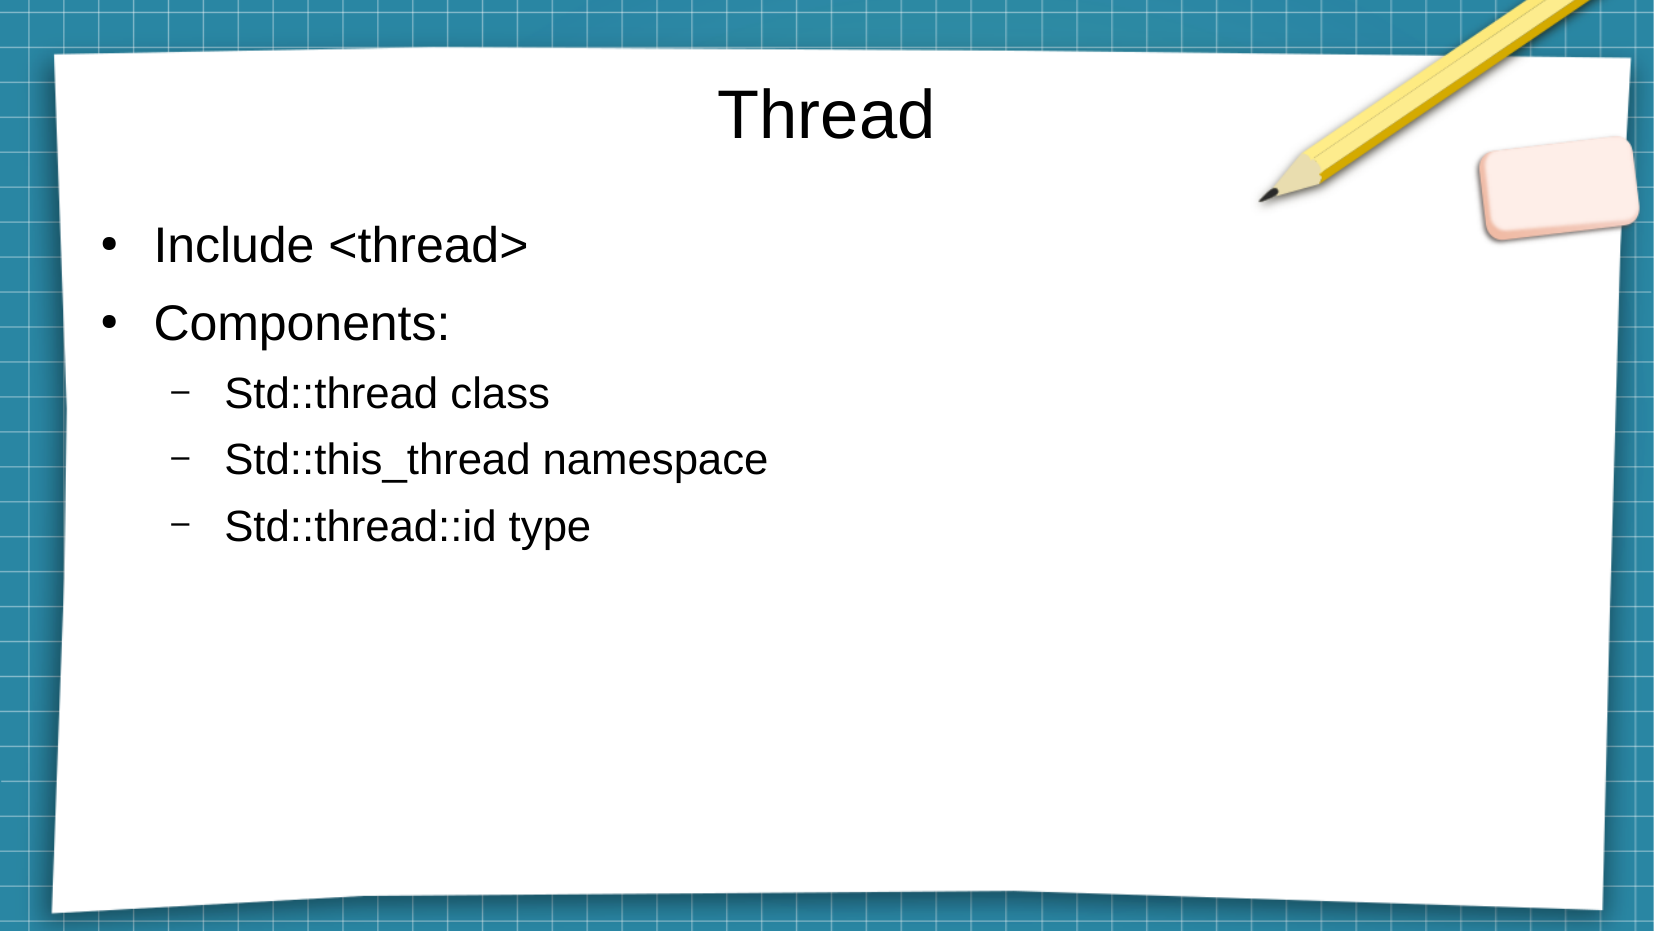

# Thread
Include <thread>
Components:
Std::thread class
Std::this_thread namespace
Std::thread::id type